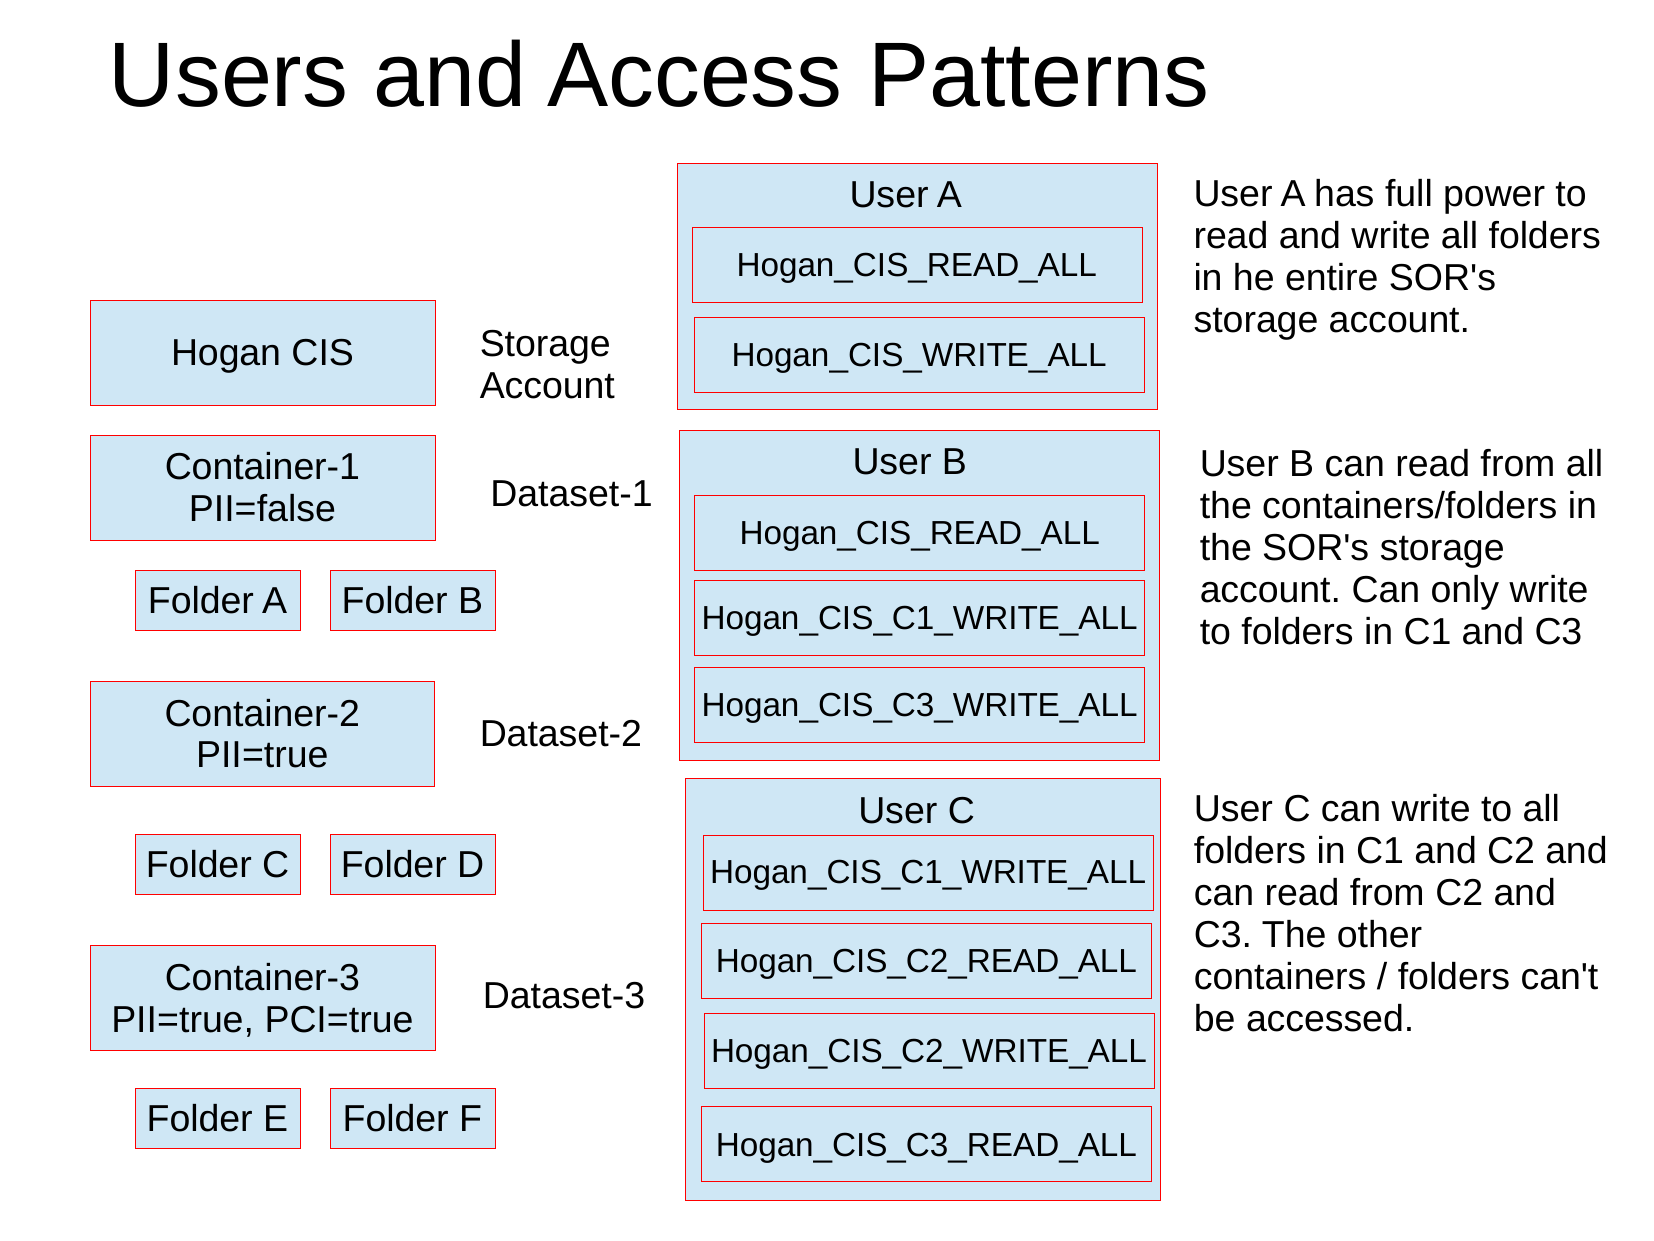

# Users and Access Patterns
User A has full power to read and write all folders in he entire SOR's storage account.
User A
Hogan_CIS_READ_ALL
Hogan CIS
Storage
Account
Hogan_CIS_WRITE_ALL
User B
Container-1
PII=false
User B can read from all the containers/folders in the SOR's storage account. Can only write to folders in C1 and C3
Dataset-1
Hogan_CIS_READ_ALL
Folder A
Folder B
Hogan_CIS_C1_WRITE_ALL
Hogan_CIS_C3_WRITE_ALL
Container-2
PII=true
Dataset-2
User C can write to all folders in C1 and C2 and can read from C2 and C3. The other containers / folders can't be accessed.
User C
Folder C
Folder D
Hogan_CIS_C1_WRITE_ALL
Hogan_CIS_C2_READ_ALL
Container-3
PII=true, PCI=true
Dataset-3
Hogan_CIS_C2_WRITE_ALL
Folder E
Folder F
Hogan_CIS_C3_READ_ALL